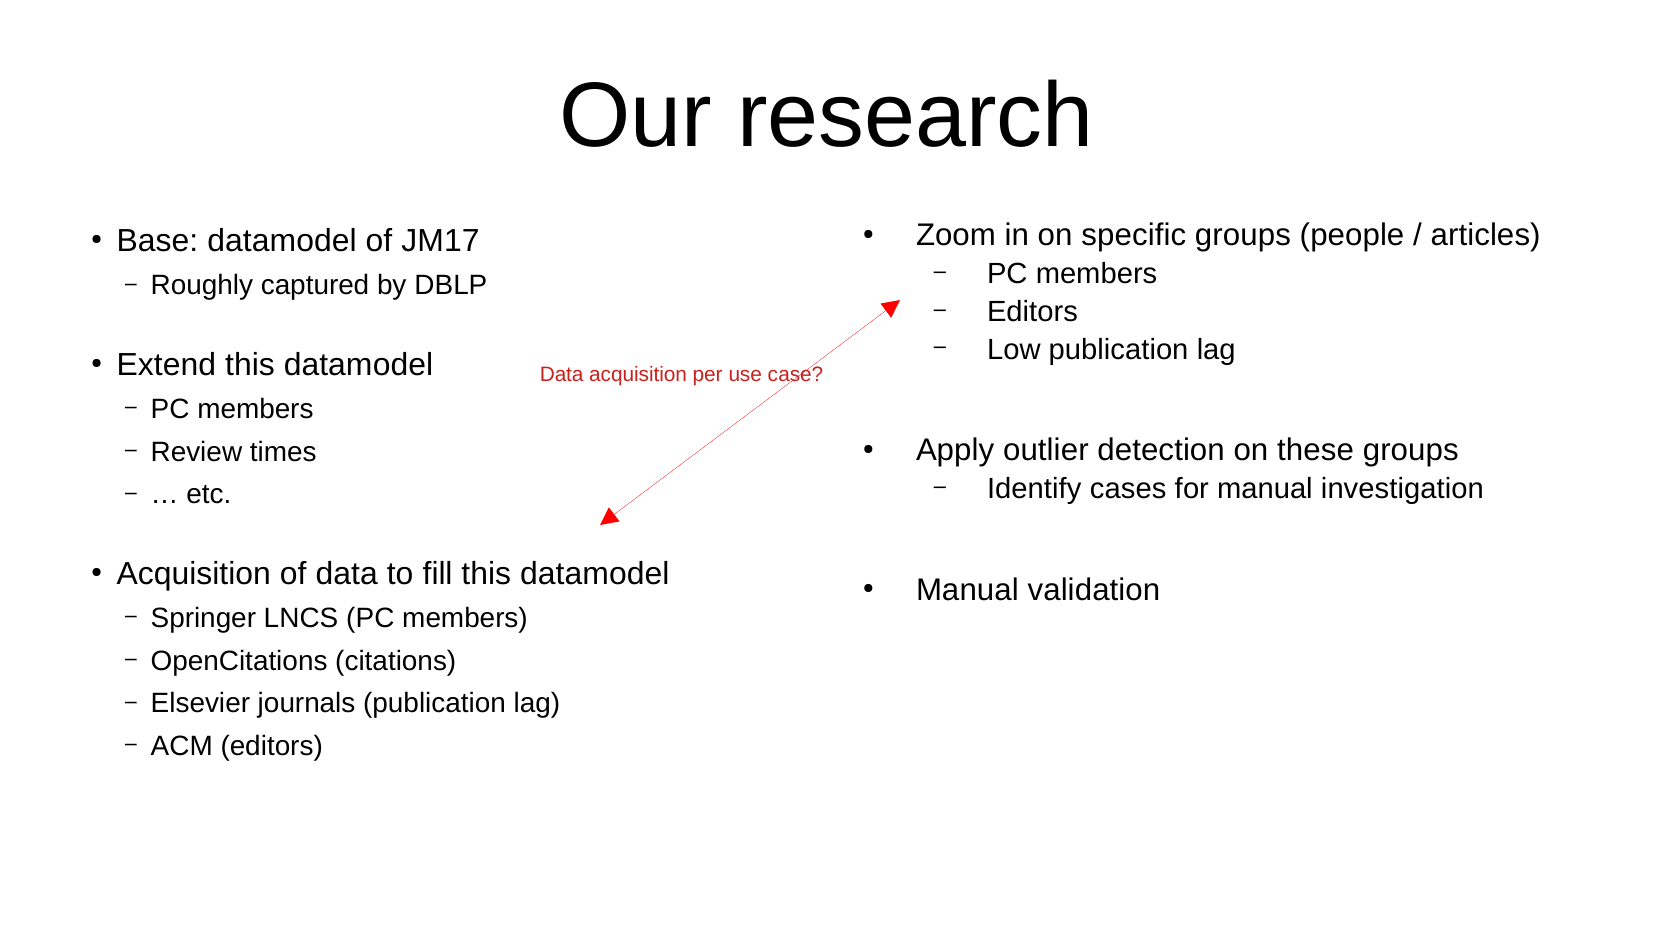

# Our research
Zoom in on specific groups (people / articles)
PC members
Editors
Low publication lag
Apply outlier detection on these groups
Identify cases for manual investigation
Manual validation
Base: datamodel of JM17
Roughly captured by DBLP
Extend this datamodel
PC members
Review times
… etc.
Acquisition of data to fill this datamodel
Springer LNCS (PC members)
OpenCitations (citations)
Elsevier journals (publication lag)
ACM (editors)
Data acquisition per use case?